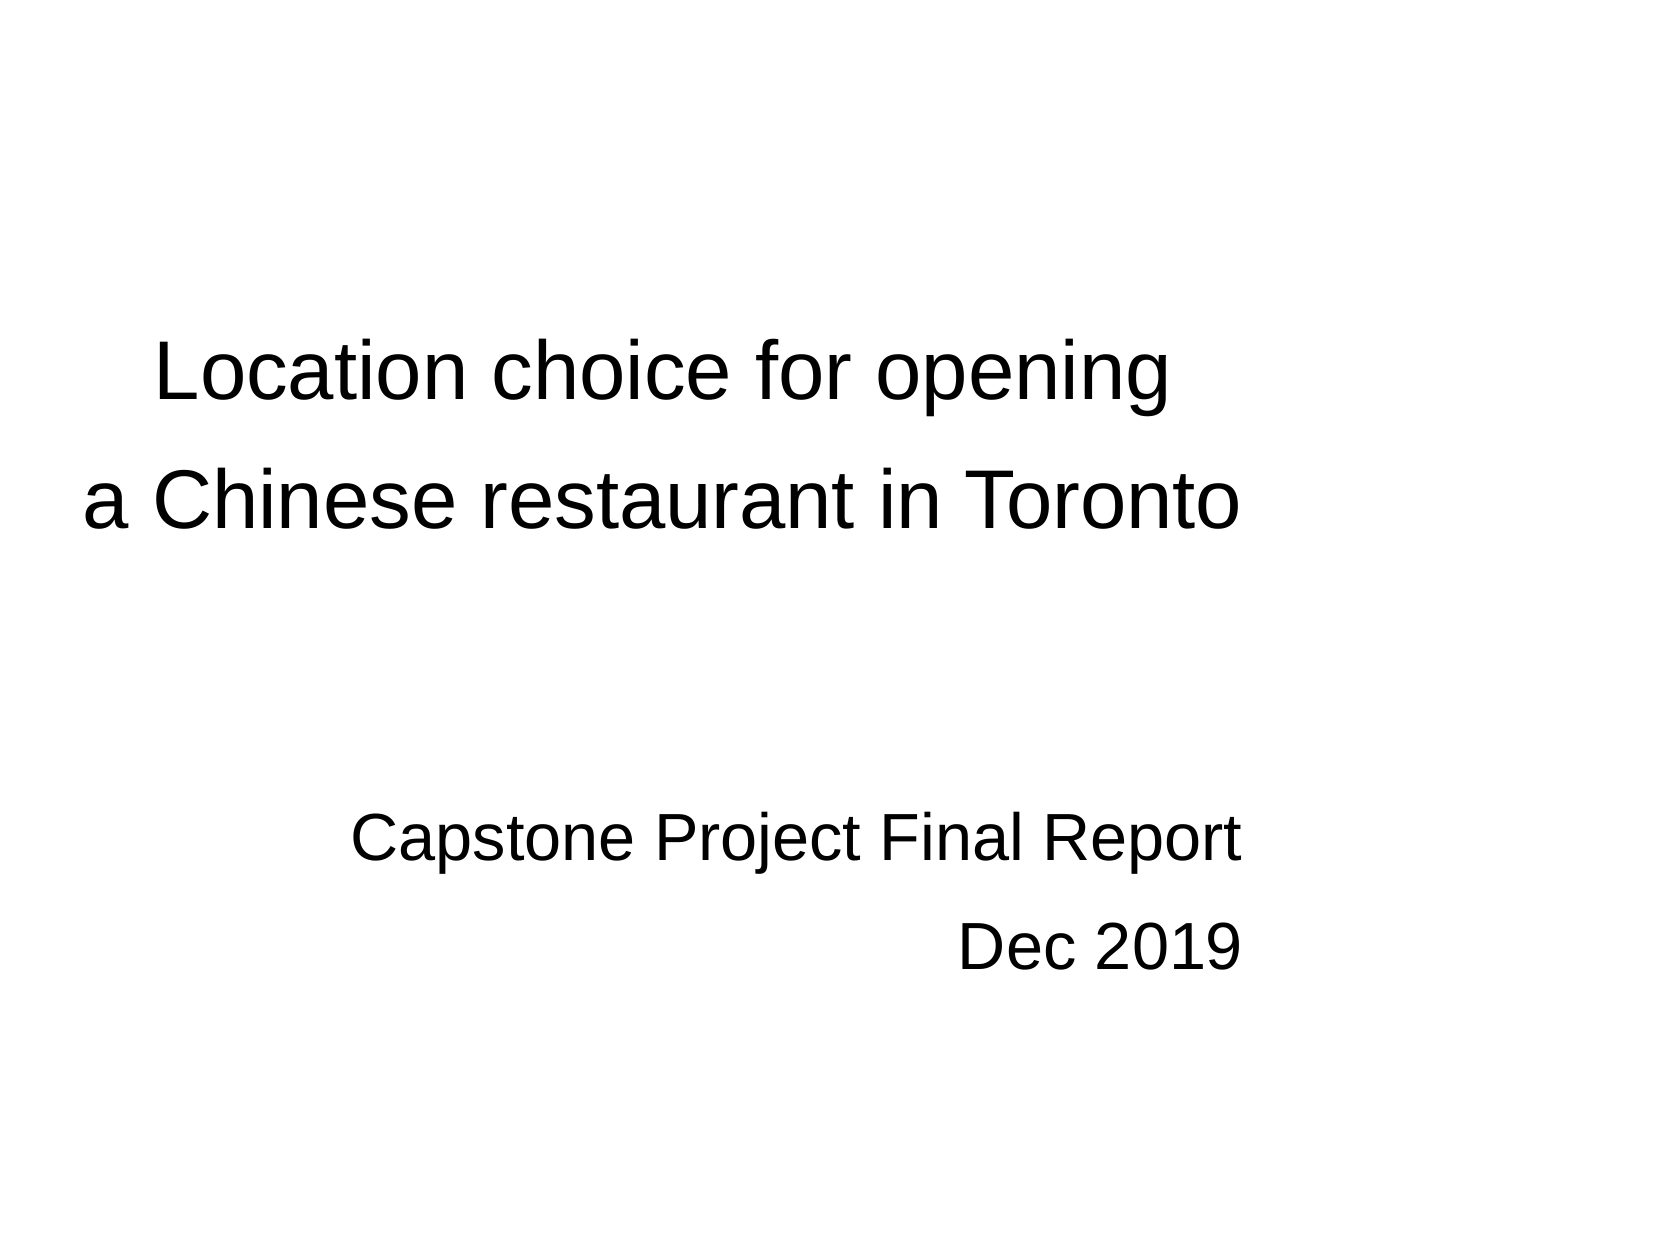

#
Location choice for opening
a Chinese restaurant in Toronto
Capstone Project Final Report
Dec 2019